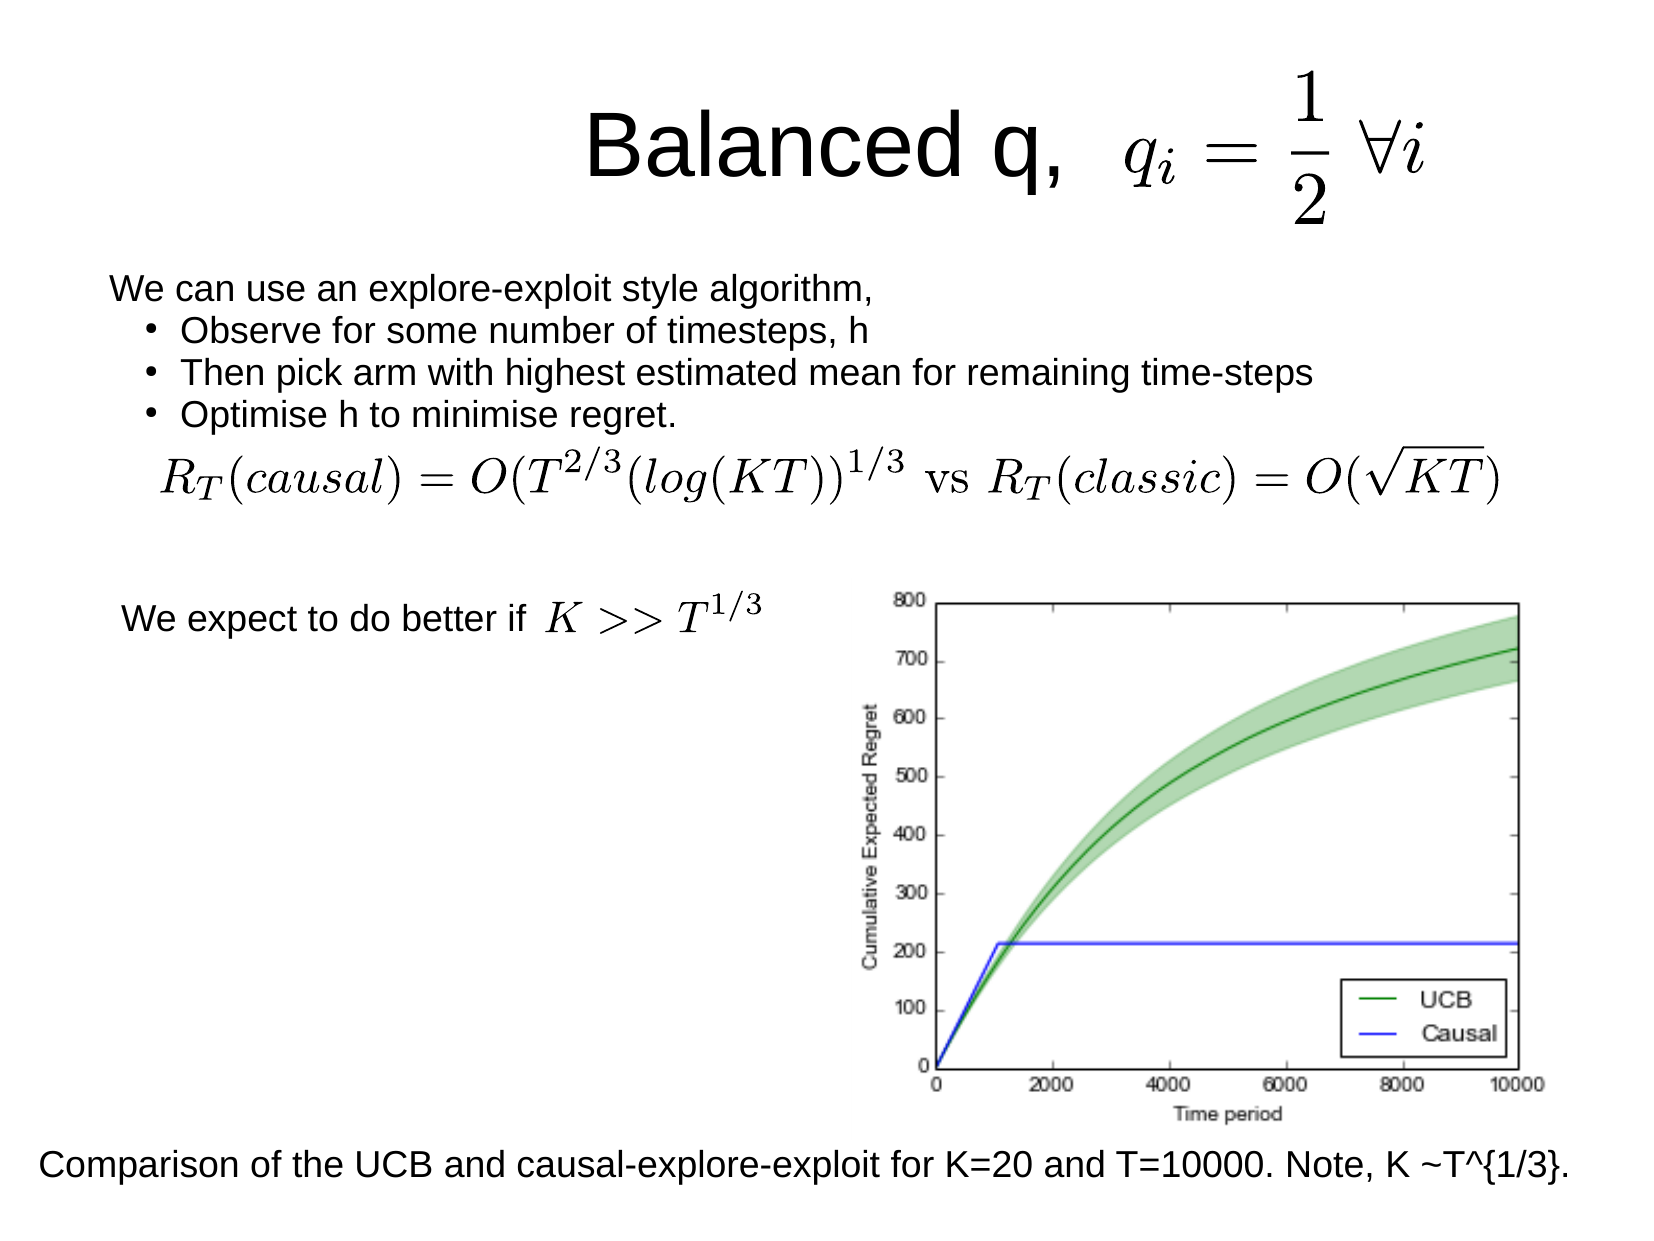

# Balanced q,
We can use an explore-exploit style algorithm,
Observe for some number of timesteps, h
Then pick arm with highest estimated mean for remaining time-steps
Optimise h to minimise regret.
We expect to do better if
Comparison of the UCB and causal-explore-exploit for K=20 and T=10000. Note, K ~T^{1/3}.